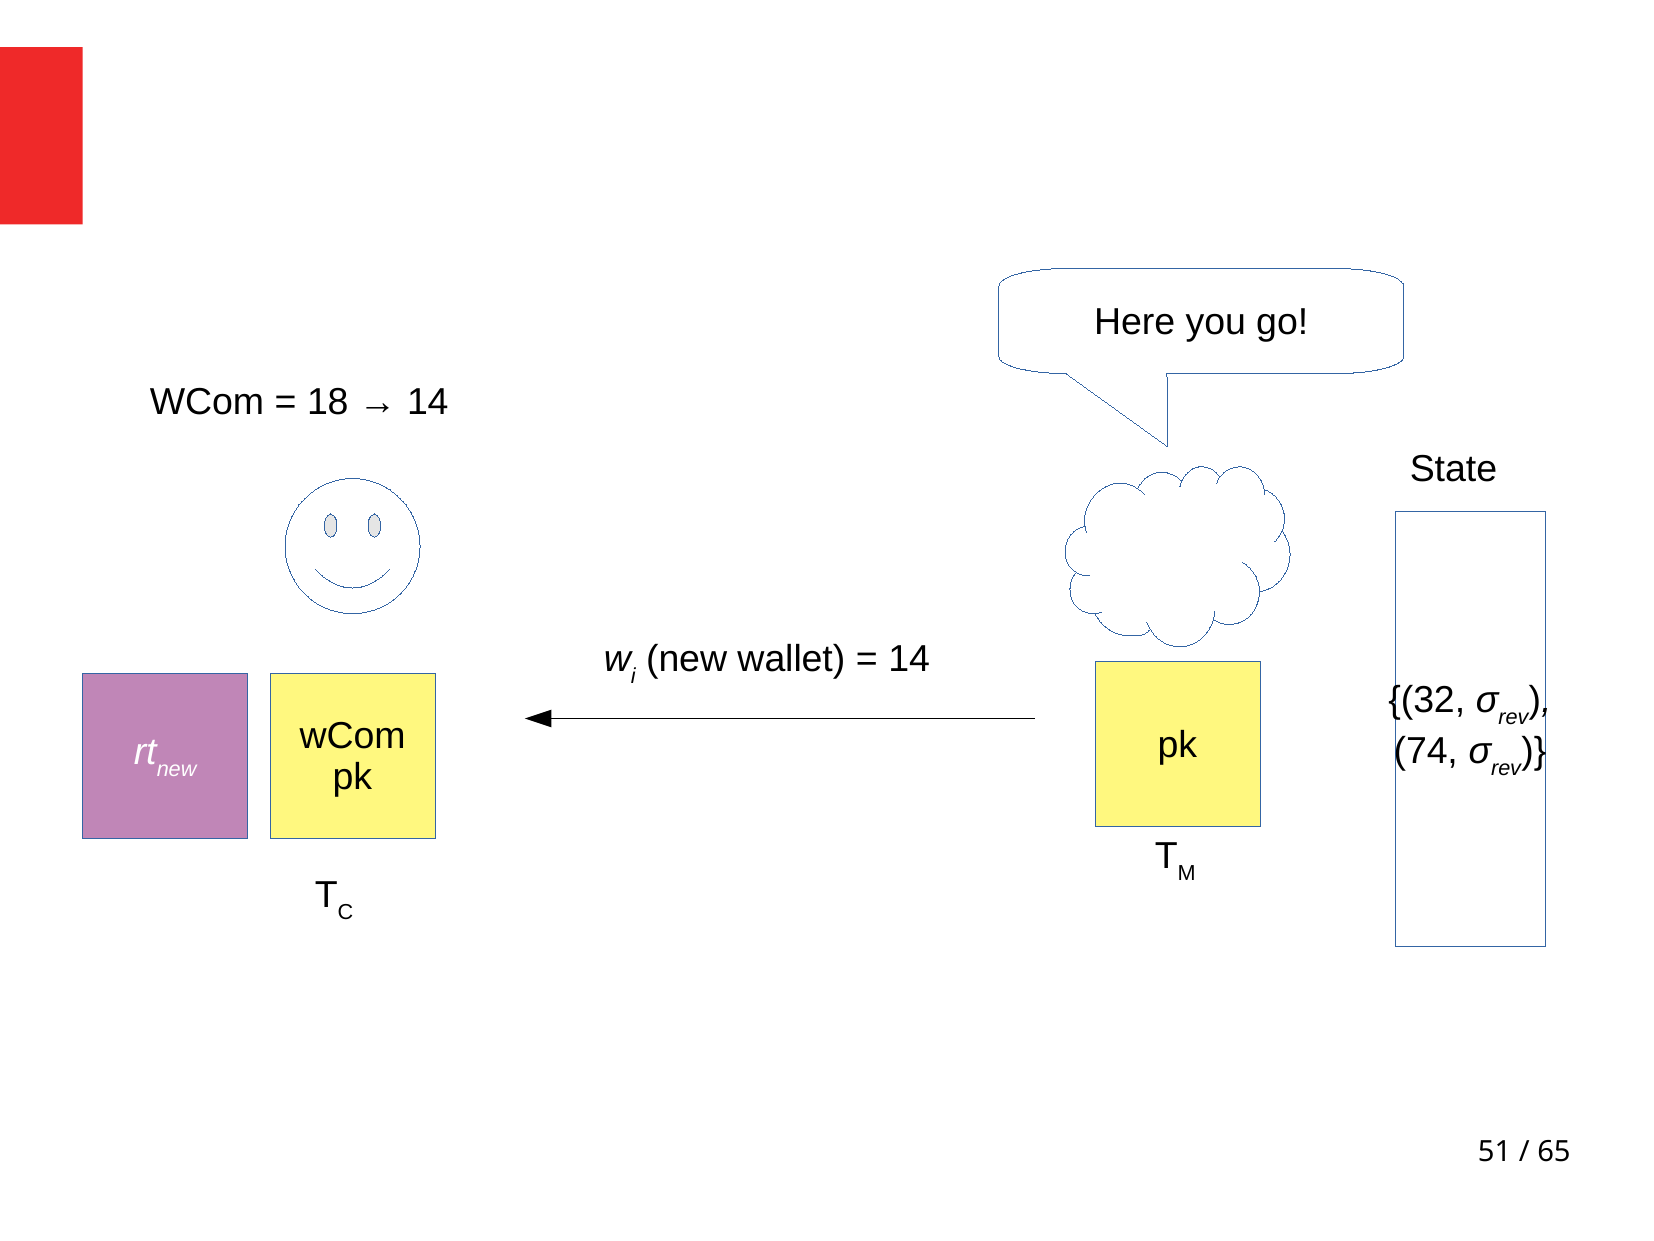

#
Here you go!
WCom = 18 → 14
State
{(32, σrev),
(74, σrev)}
wi (new wallet) = 14
pk
rtnew
wCom
pk
TM
TC
51